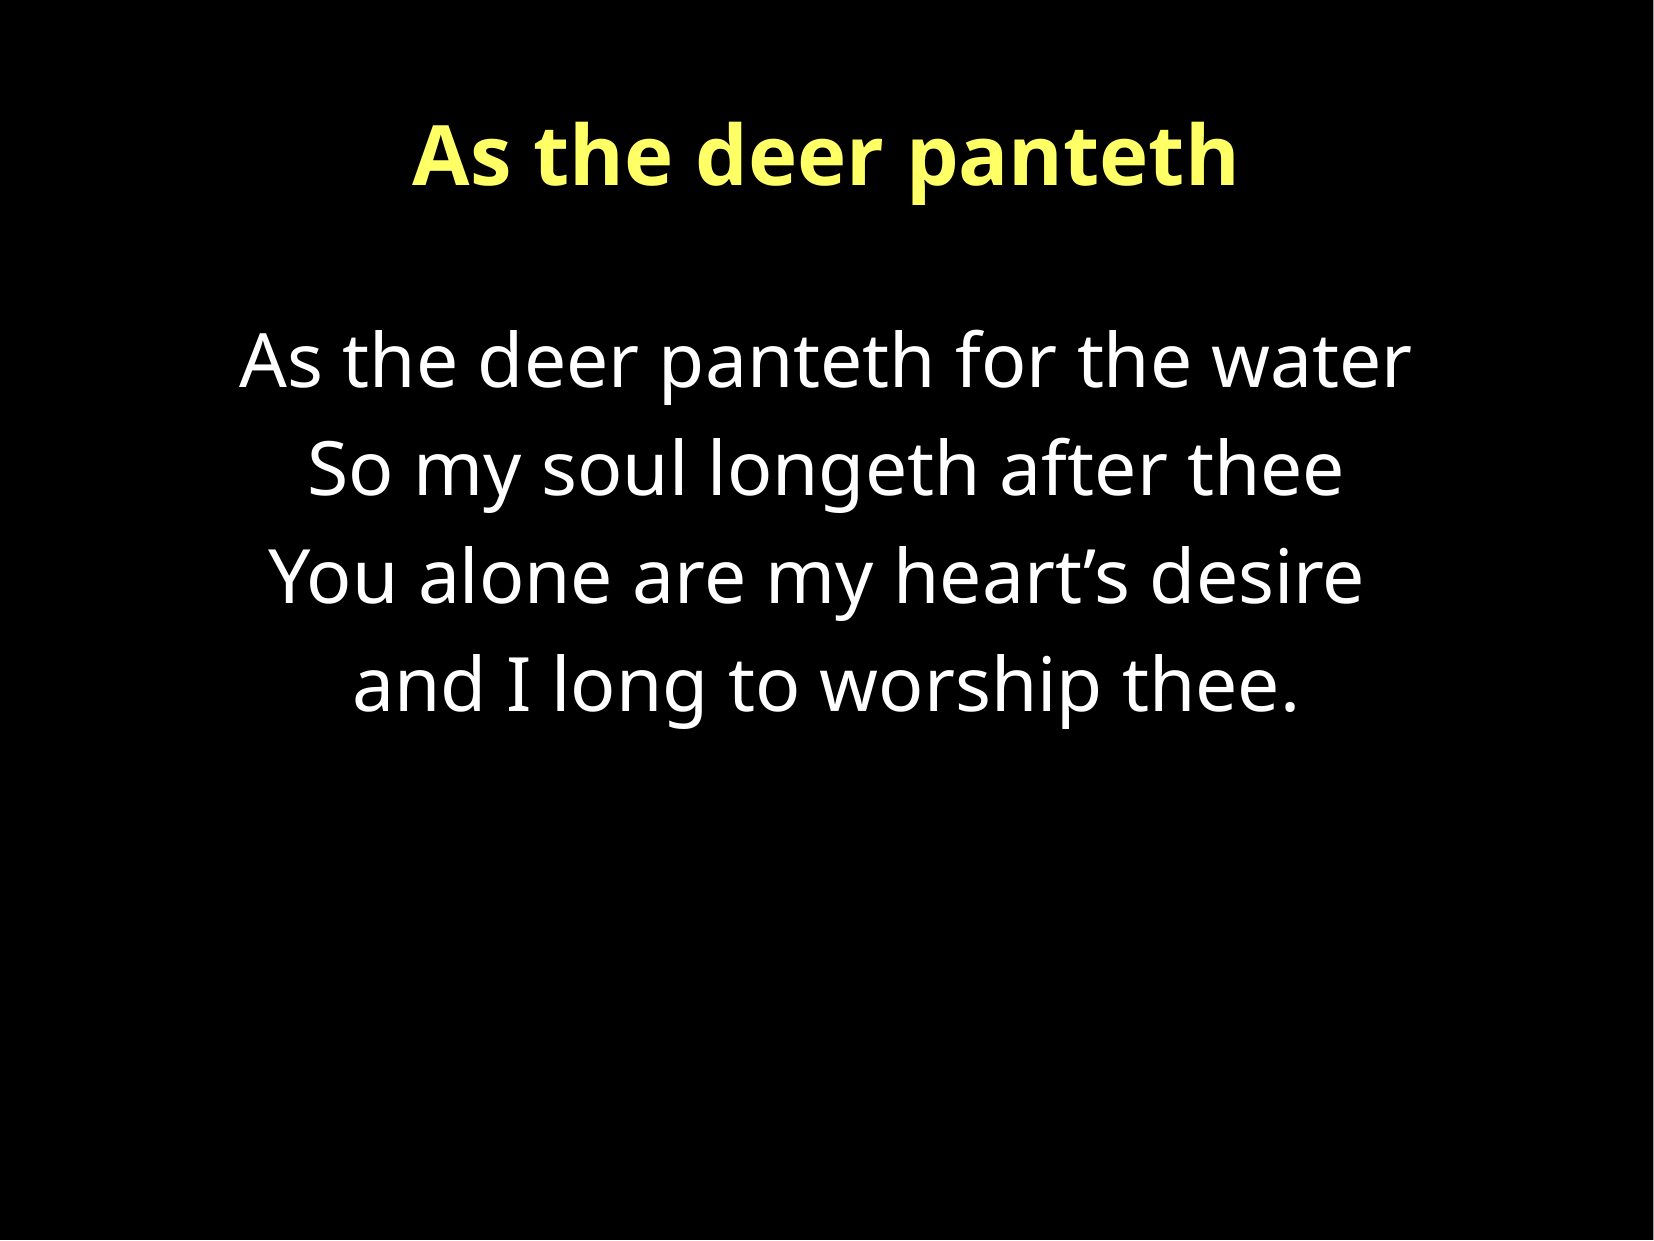

# As the deer panteth
As the deer panteth for the water
So my soul longeth after thee
You alone are my heart’s desire
and I long to worship thee.